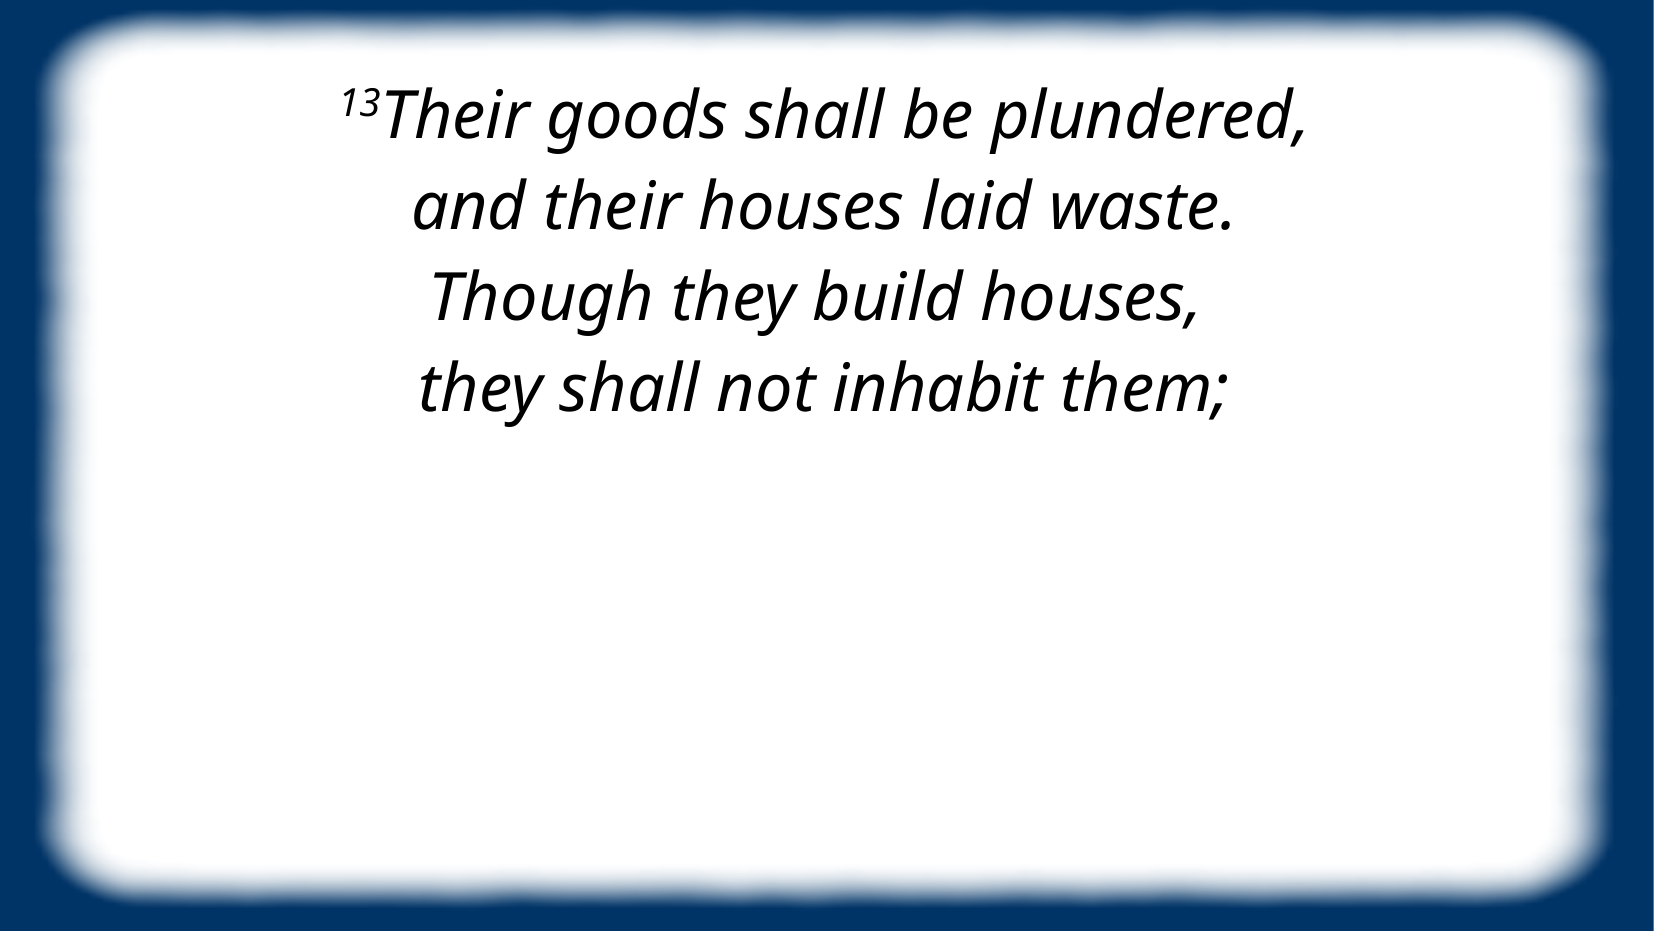

13Their goods shall be plundered,
and their houses laid waste.
Though they build houses,
they shall not inhabit them;